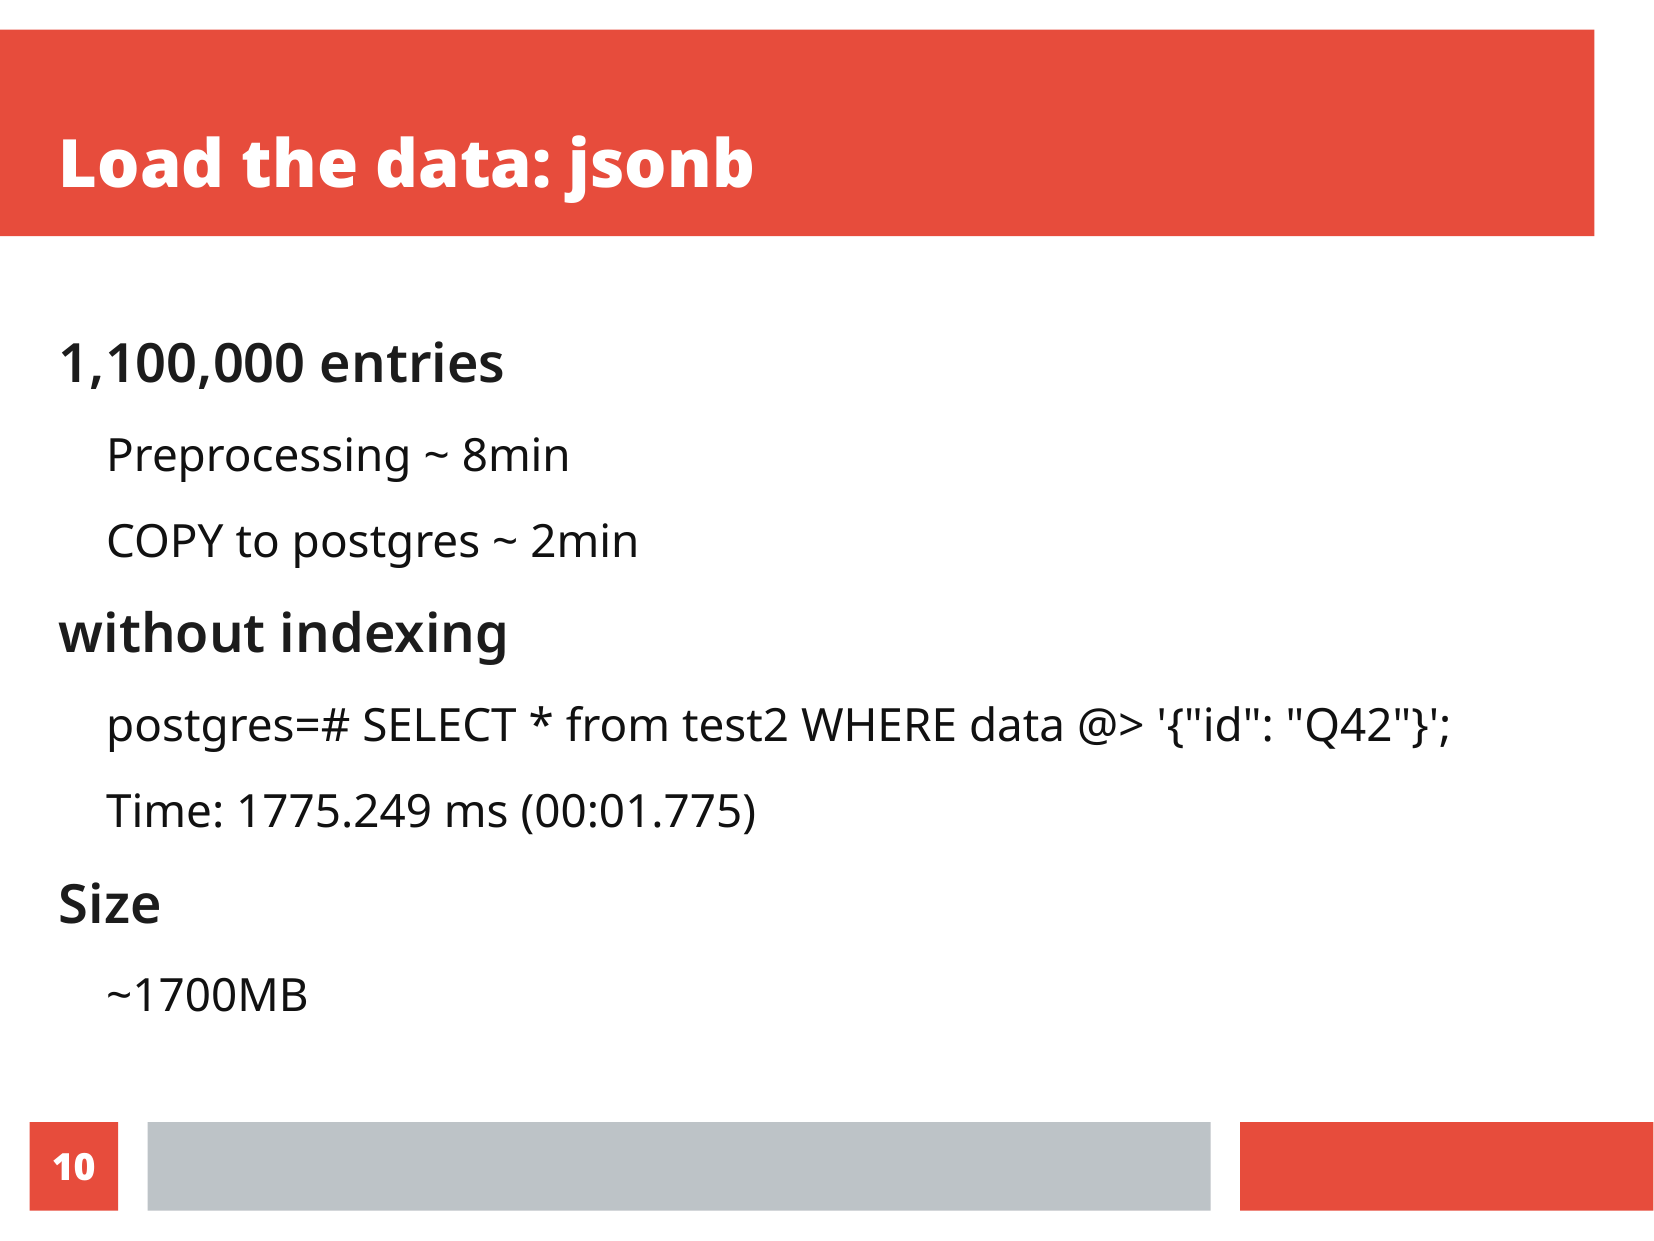

# Load the data: jsonb
1,100,000 entries
Preprocessing ~ 8min
COPY to postgres ~ 2min
without indexing
postgres=# SELECT * from test2 WHERE data @> '{"id": "Q42"}';
Time: 1775.249 ms (00:01.775)
Size
~1700MB
10